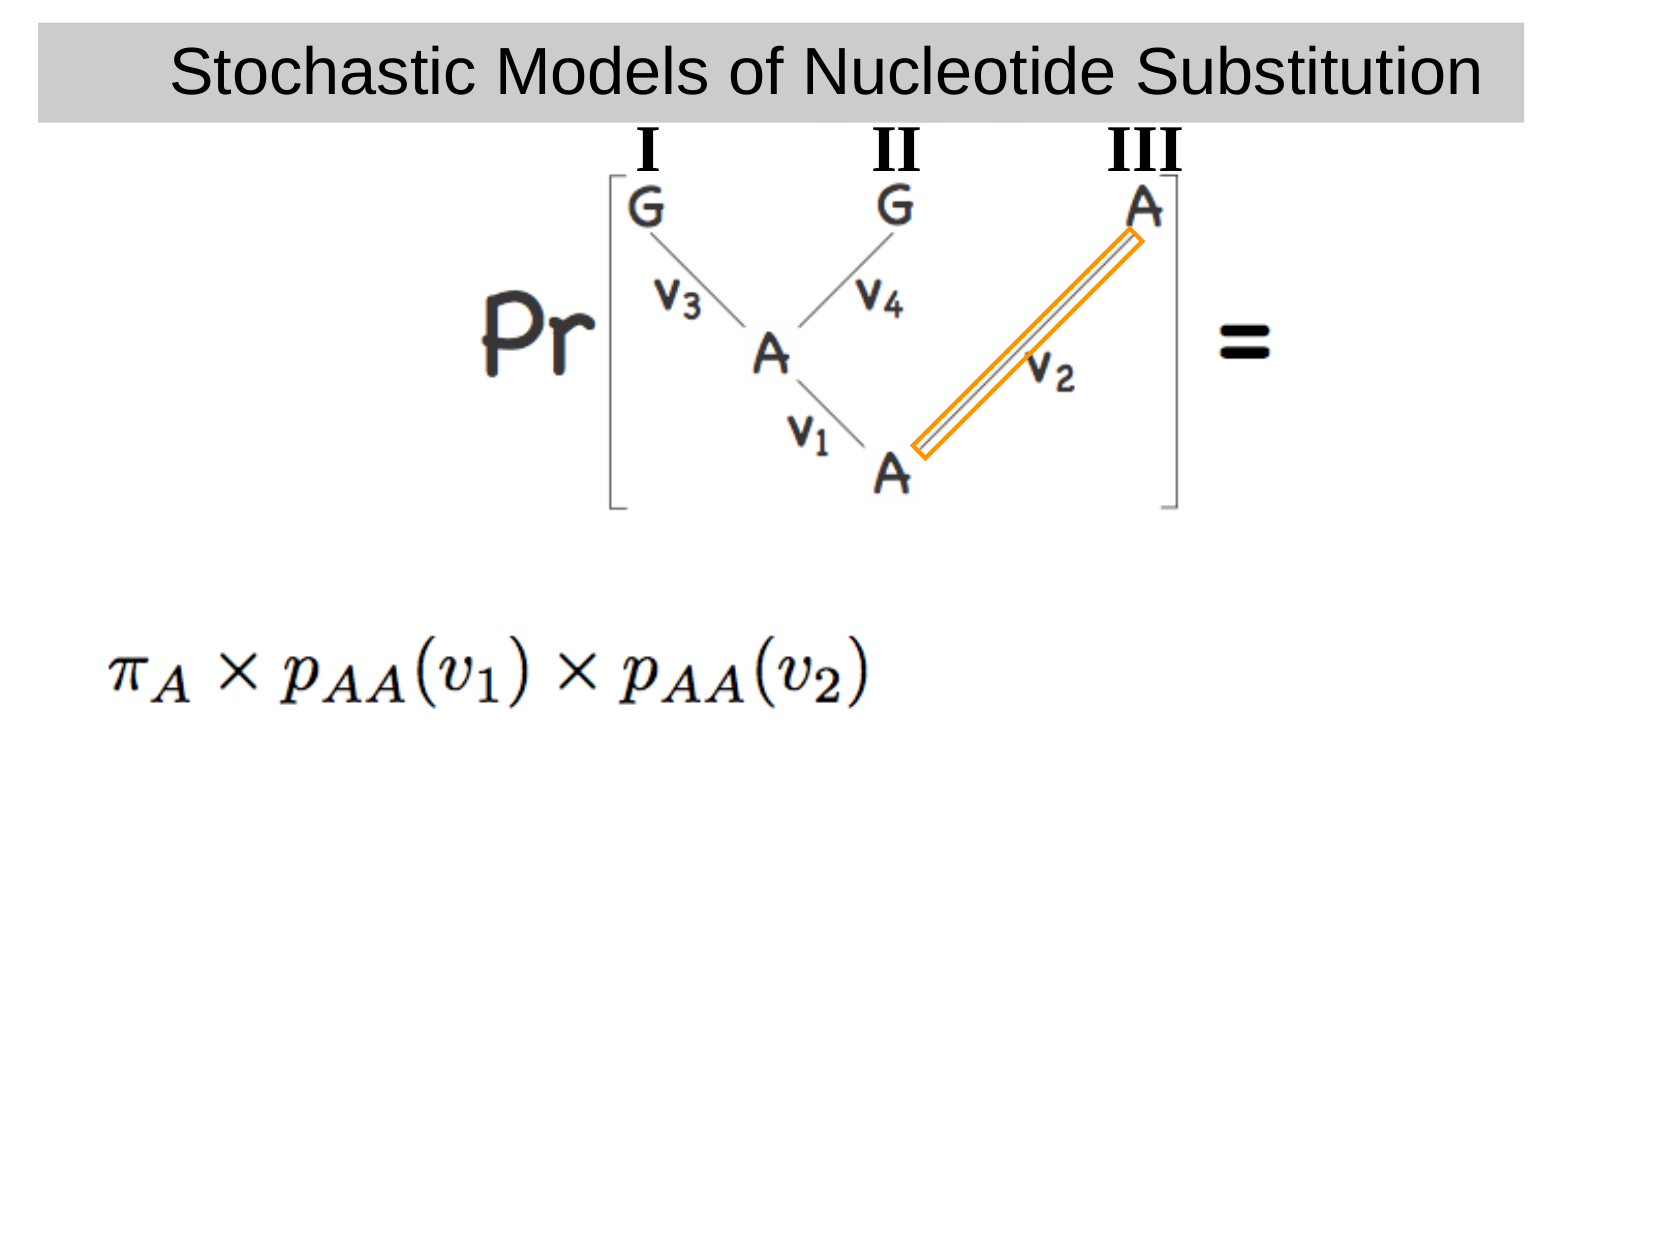

Stochastic Models of Nucleotide Substitution
Stochastic Models of Nucleotide Substitution
I
II
III